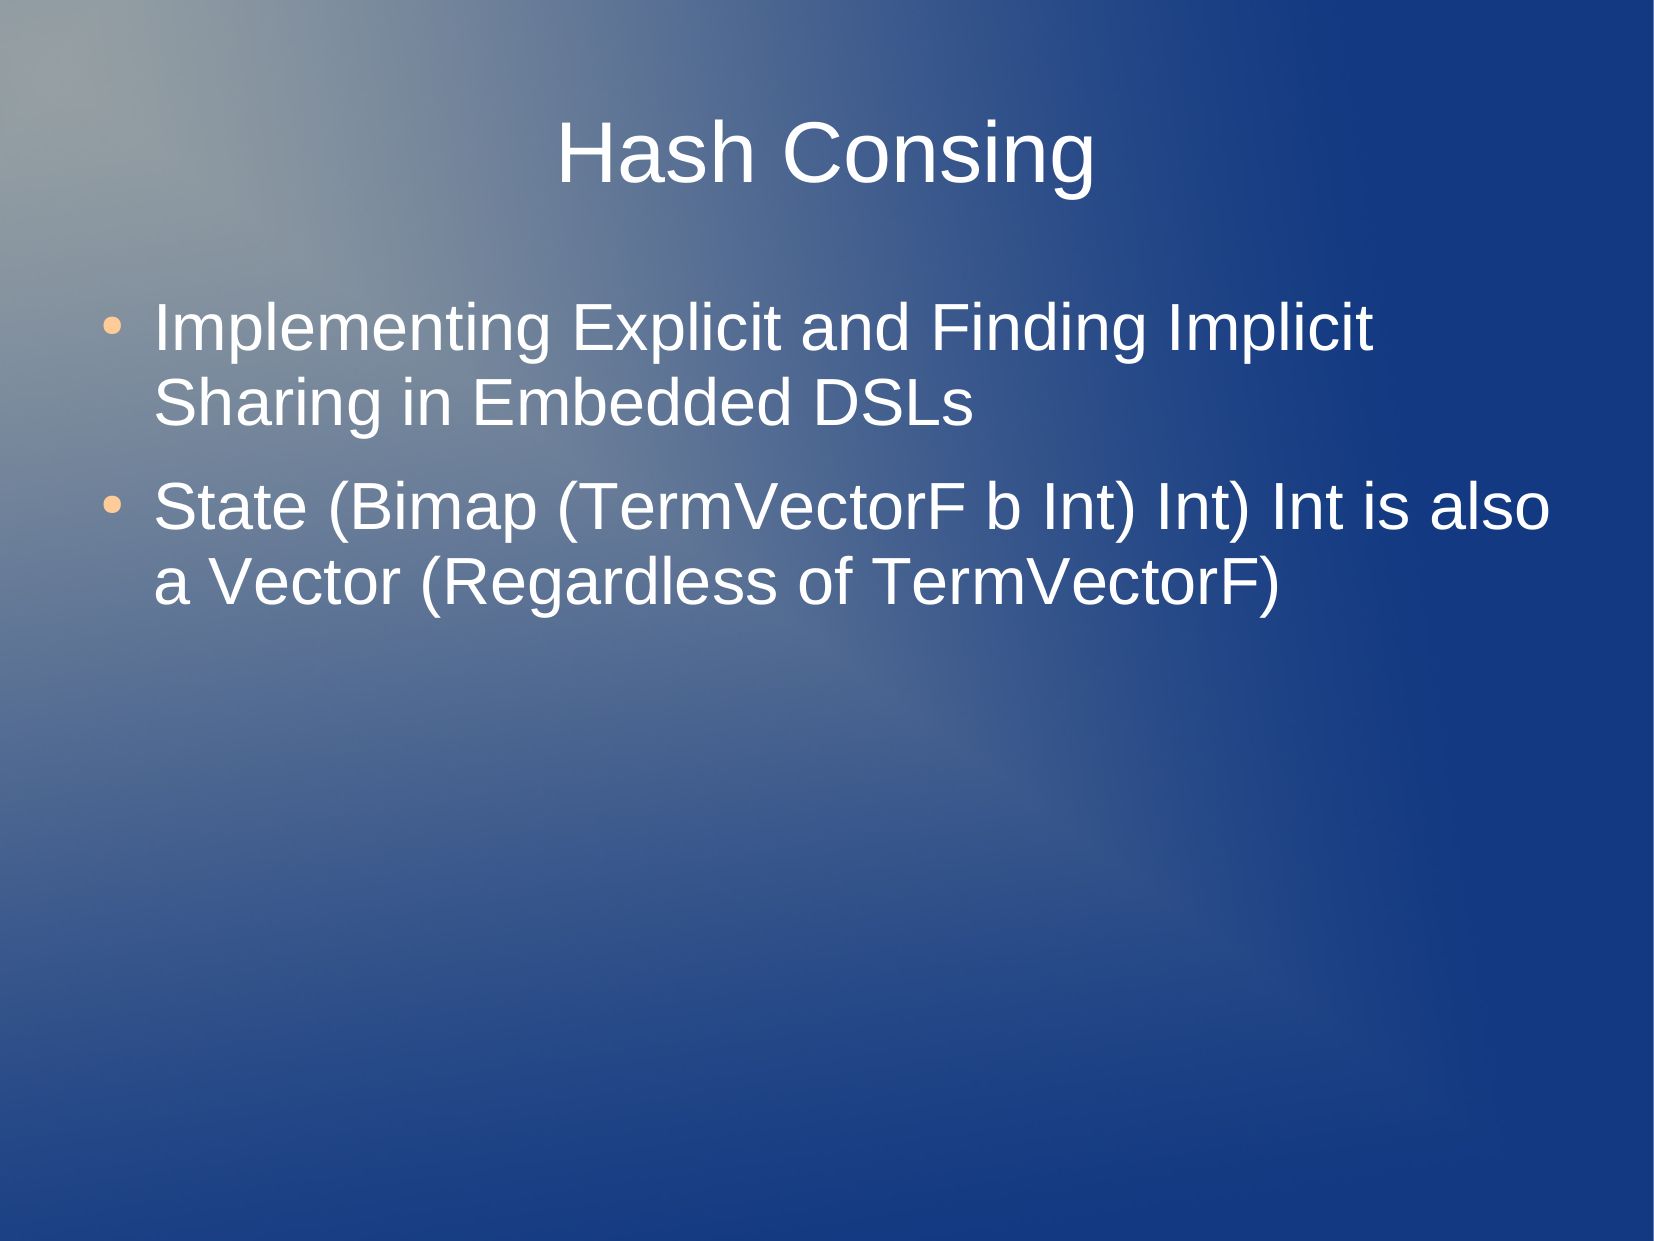

# Hash Consing
Implementing Explicit and Finding Implicit Sharing in Embedded DSLs
State (Bimap (TermVectorF b Int) Int) Int is also a Vector (Regardless of TermVectorF)